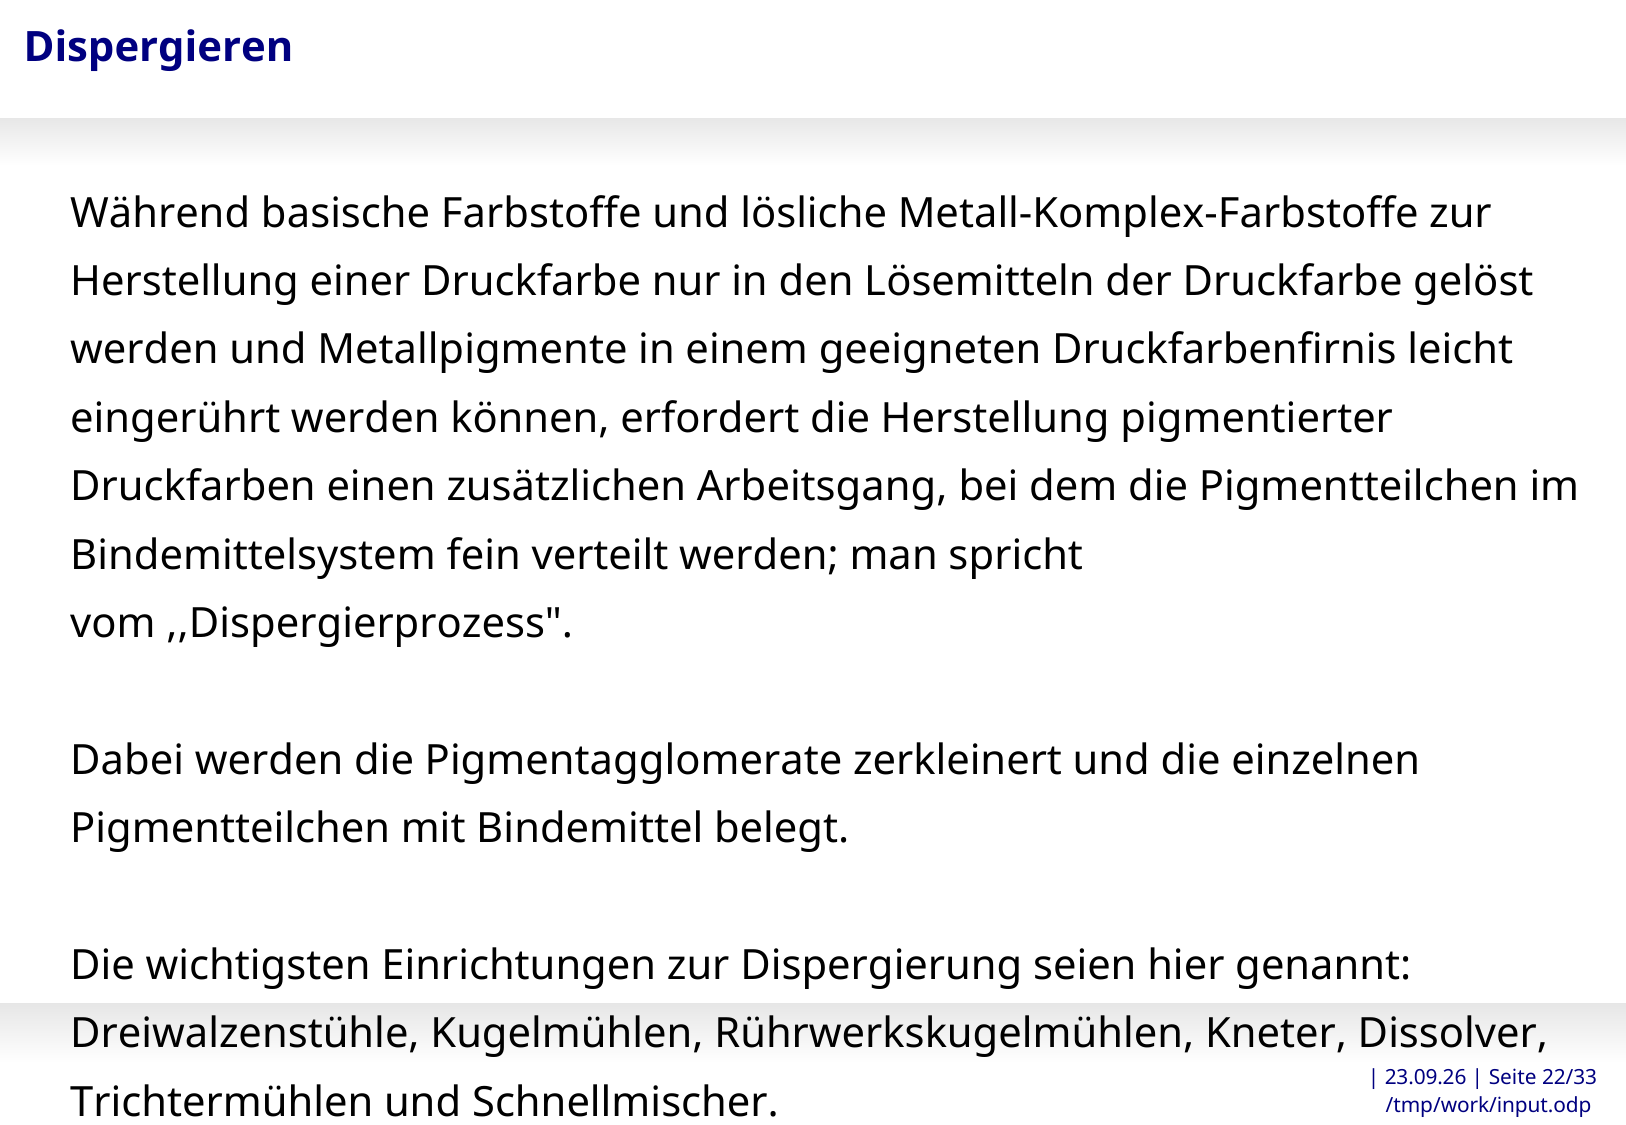

# Dispergieren
Während basische Farbstoffe und lösliche Metall-Komplex-Farbstoffe zur Herstellung einer Druckfarbe nur in den Lösemitteln der Druckfarbe gelöst werden und Metallpigmente in einem geeigneten Druckfarbenfirnis leicht eingerührt werden können, erfordert die Herstellung pigmentierter Druckfarben einen zusätzlichen Arbeitsgang, bei dem die Pigmentteilchen im Bindemittelsystem fein verteilt werden; man spricht vom ,,Dispergierprozess".
Dabei werden die Pigmentagglomerate zerkleinert und die einzelnen Pigmentteilchen mit Bindemittel belegt.
Die wichtigsten Einrichtungen zur Dispergierung seien hier genannt:
Dreiwalzenstühle, Kugelmühlen, Rührwerkskugelmühlen, Kneter, Dissolver, Trichtermühlen und Schnellmischer.